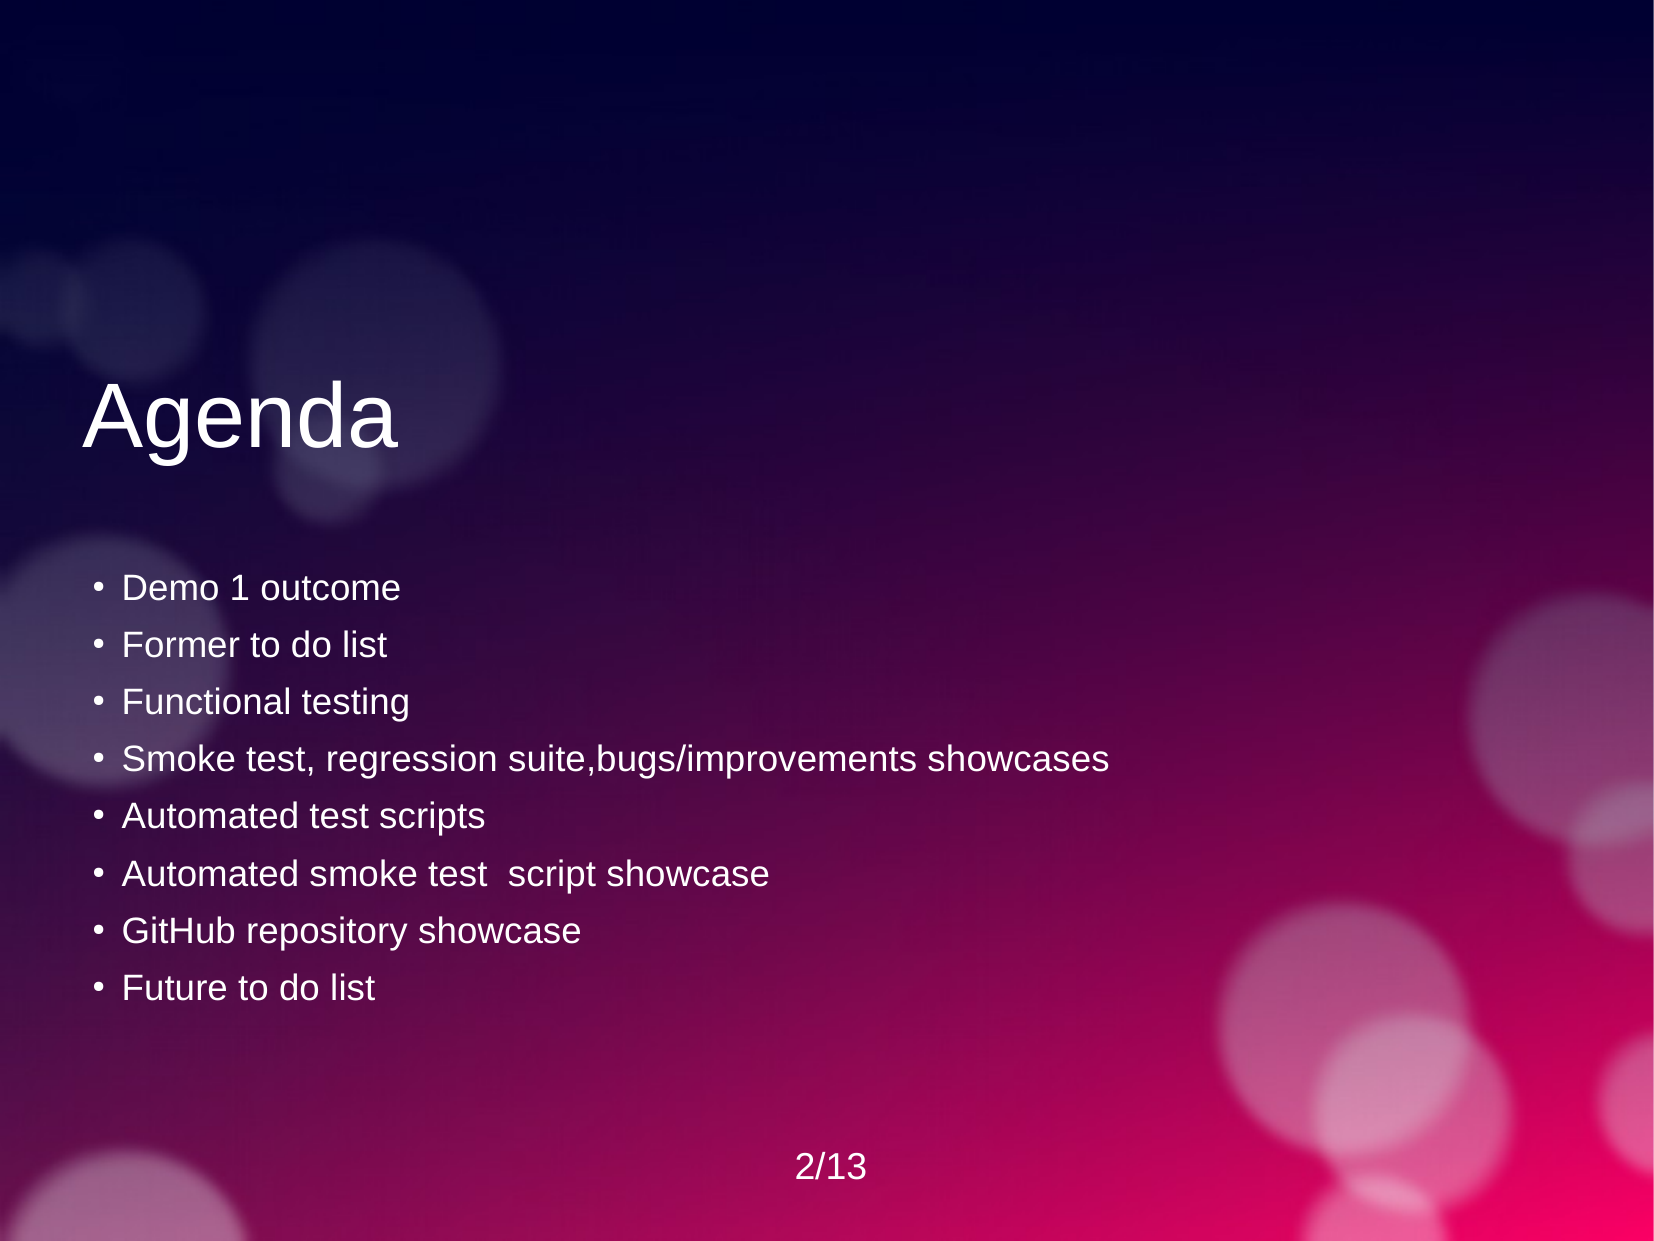

# Agenda
Demo 1 outcome
Former to do list
Functional testing
Smoke test, regression suite,bugs/improvements showcases
Automated test scripts
Automated smoke test script showcase
GitHub repository showcase
Future to do list